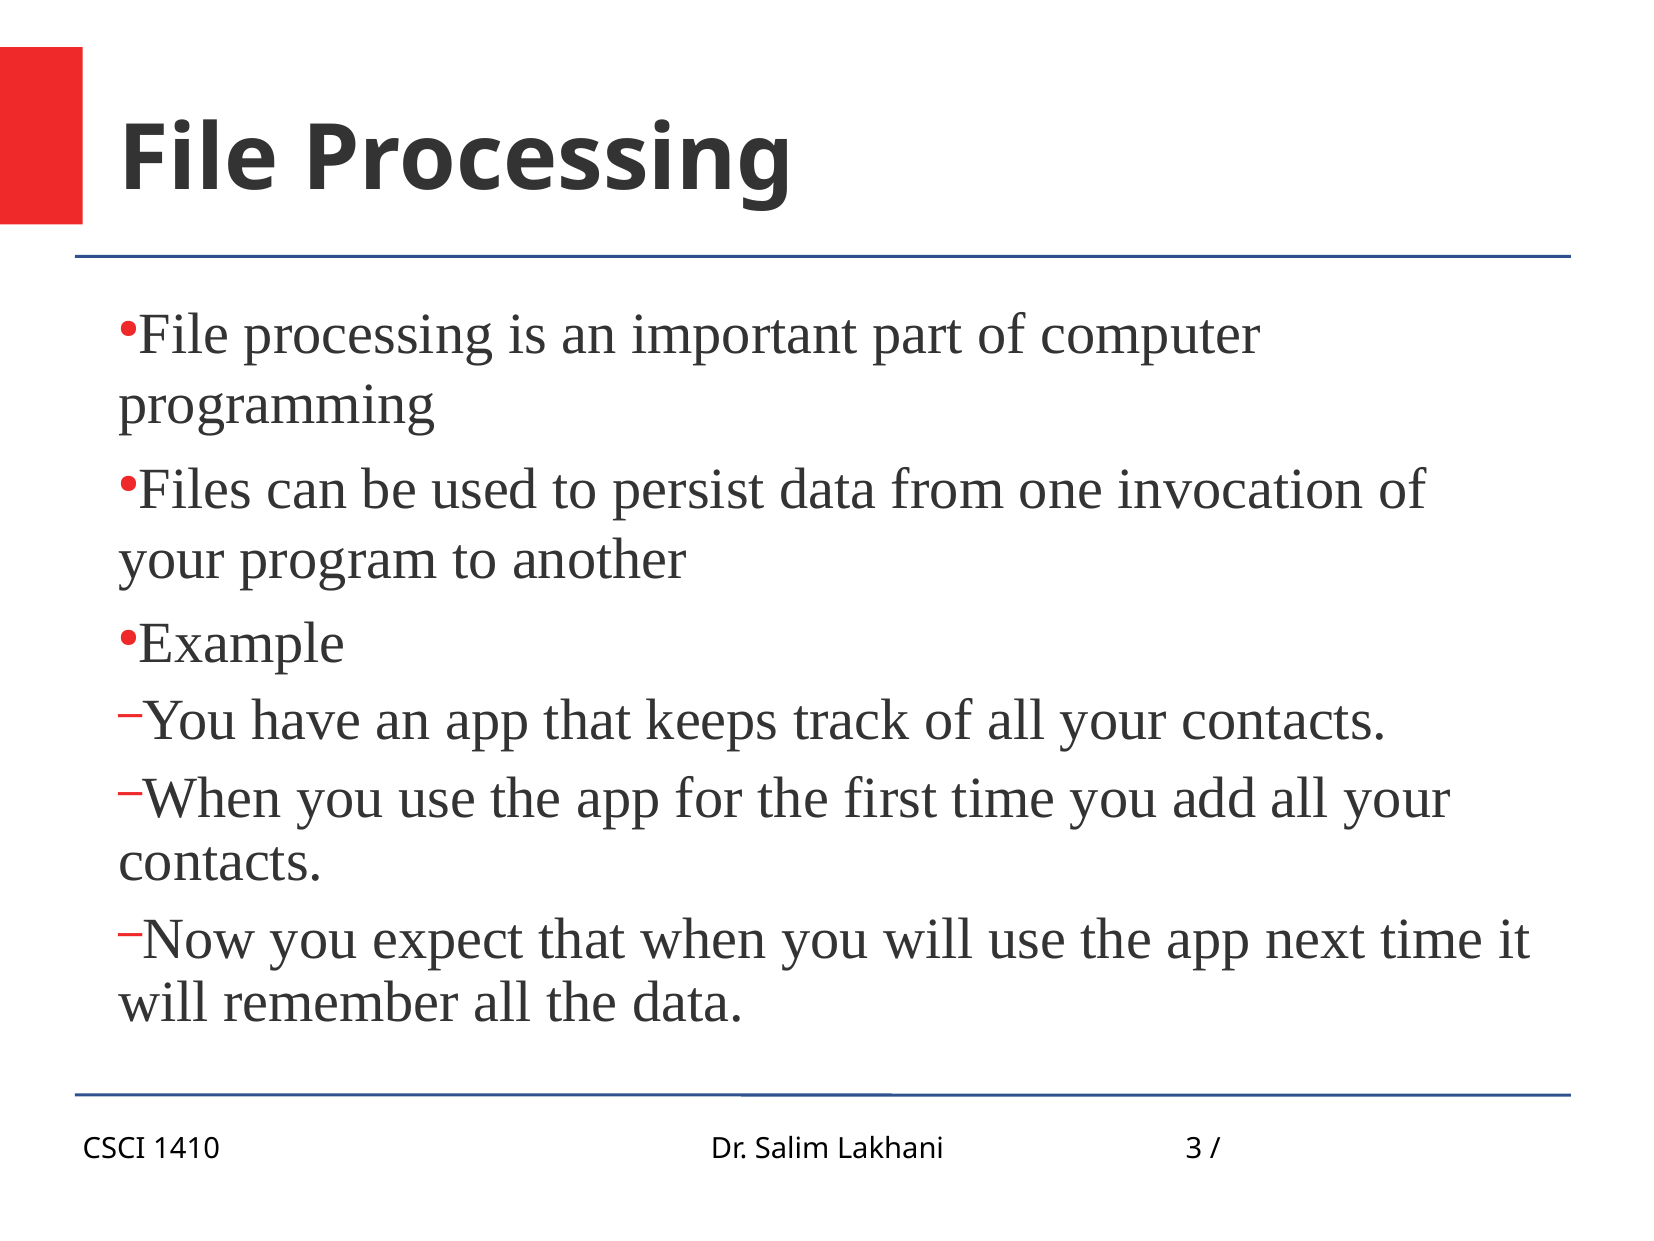

# File Processing
File processing is an important part of computer programming
Files can be used to persist data from one invocation of your program to another
Example
You have an app that keeps track of all your contacts.
When you use the app for the first time you add all your contacts.
Now you expect that when you will use the app next time it will remember all the data.
CSCI 1410
Dr. Salim Lakhani
2 /